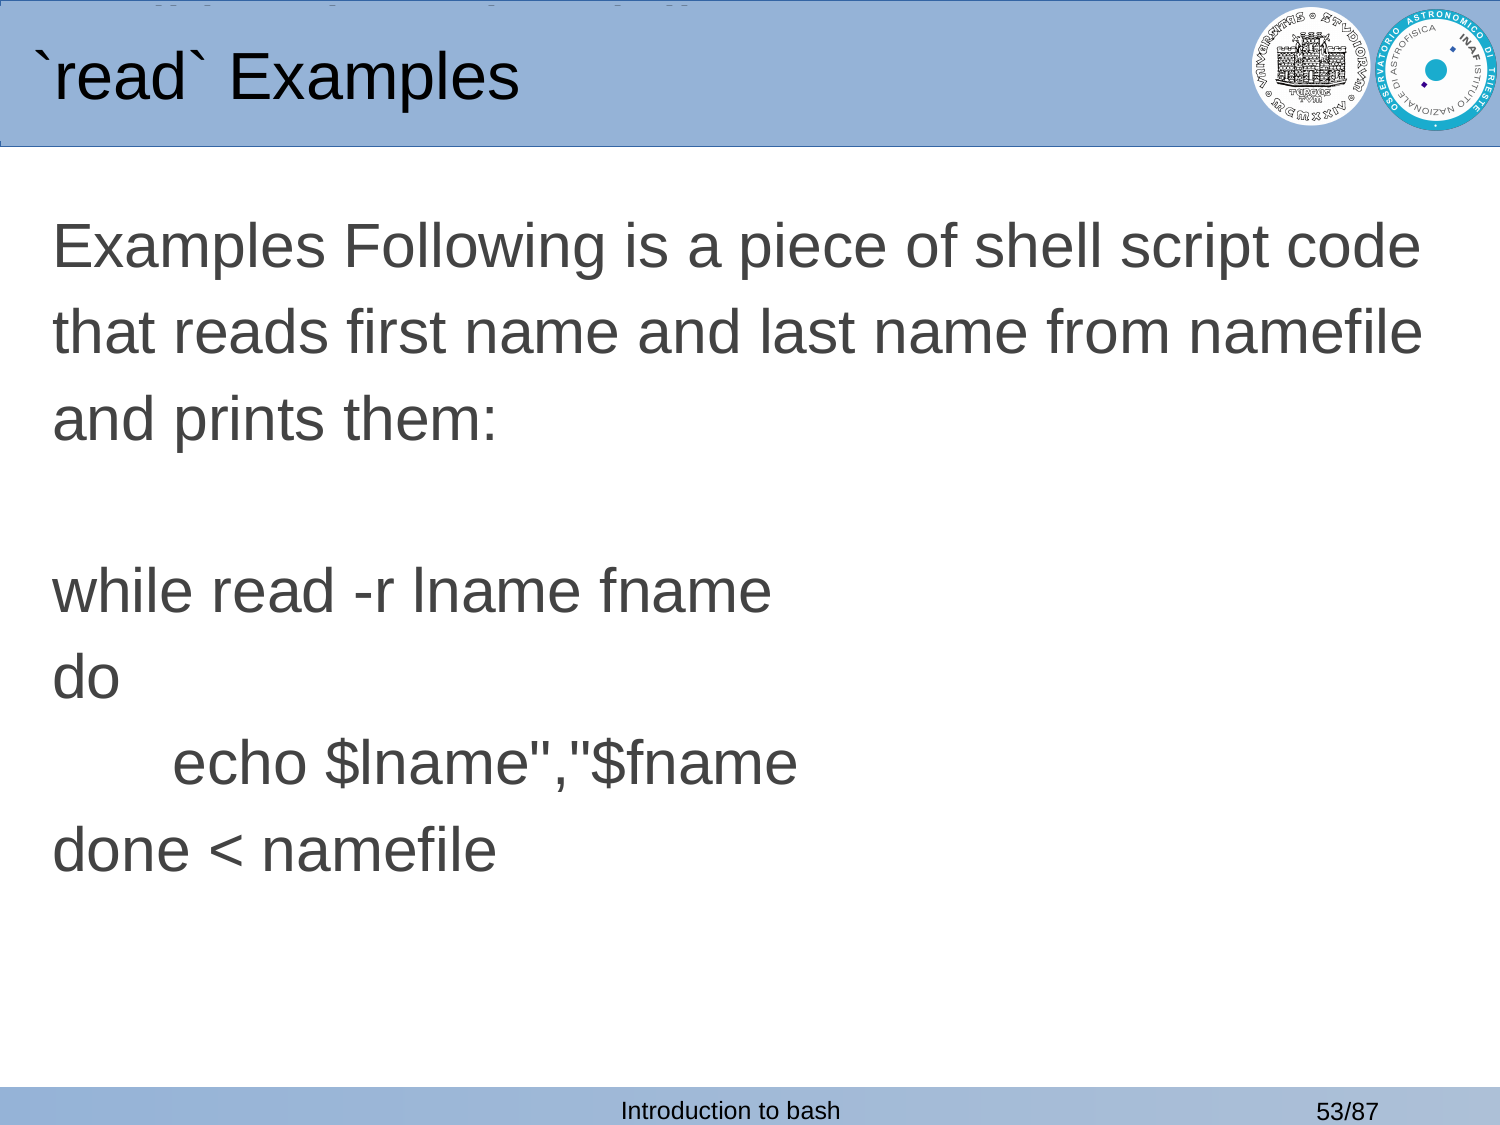

# Traditional service delivery
`read` Examples
Examples Following is a piece of shell script code that reads first name and last name from namefile and prints them:
while read -r lname fname
do
 echo $lname","$fname
done < namefile